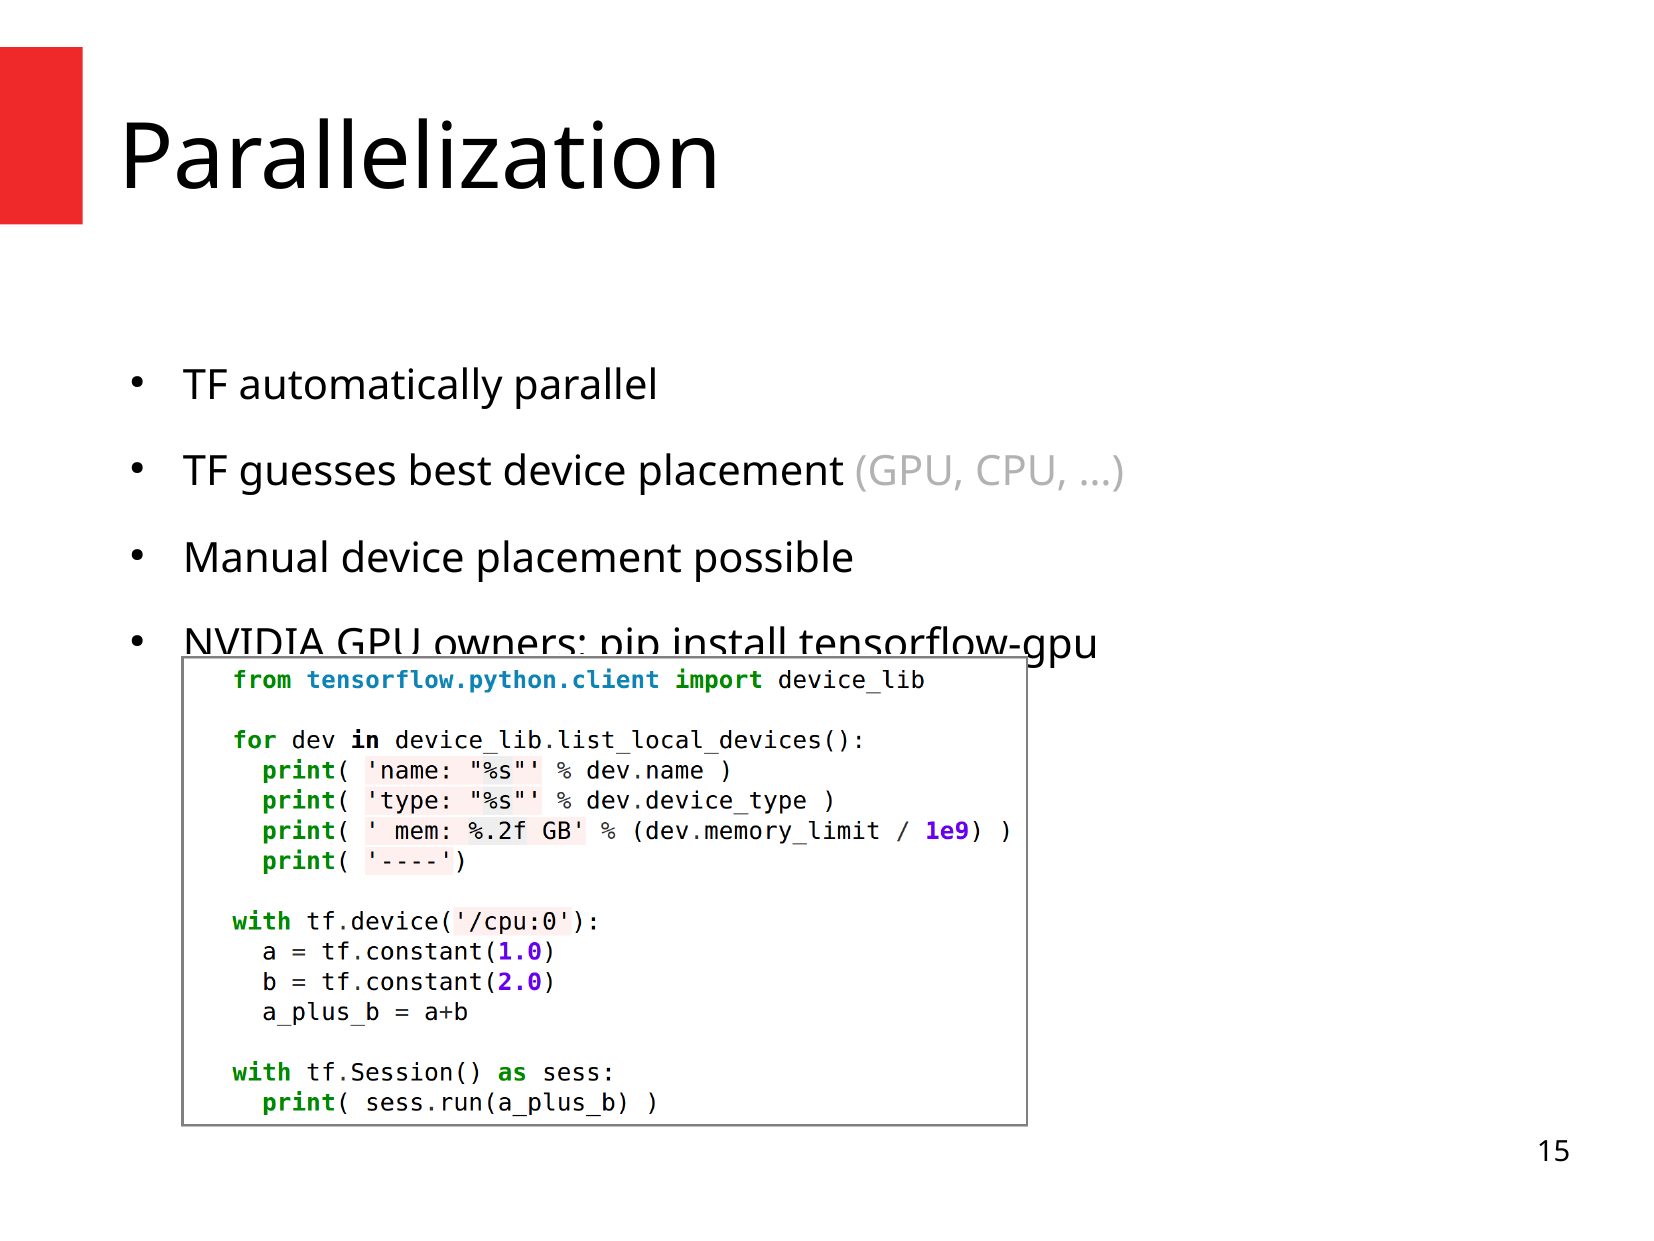

# Parallelization
TF automatically parallel
TF guesses best device placement (GPU, CPU, …)
Manual device placement possible
NVIDIA GPU owners: pip install tensorflow-gpu
15